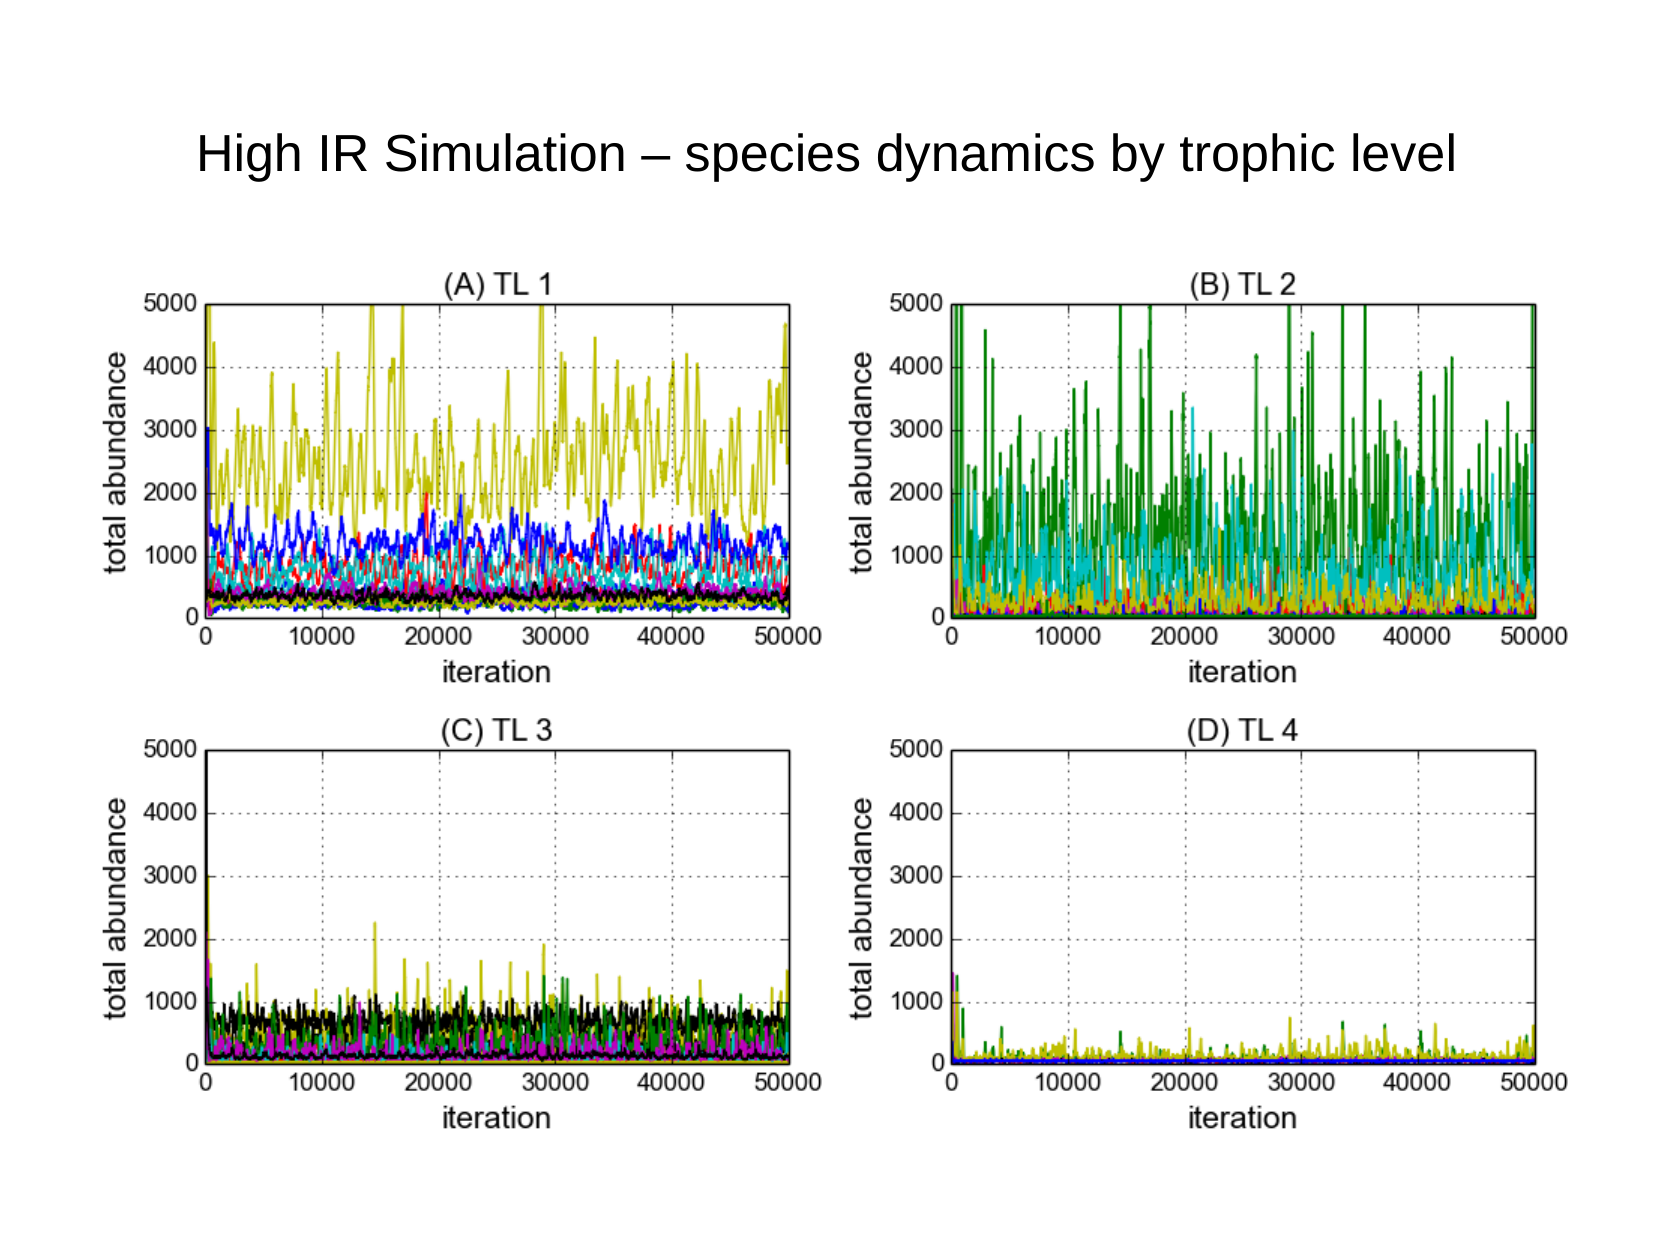

# High IR Simulation – species dynamics by trophic level